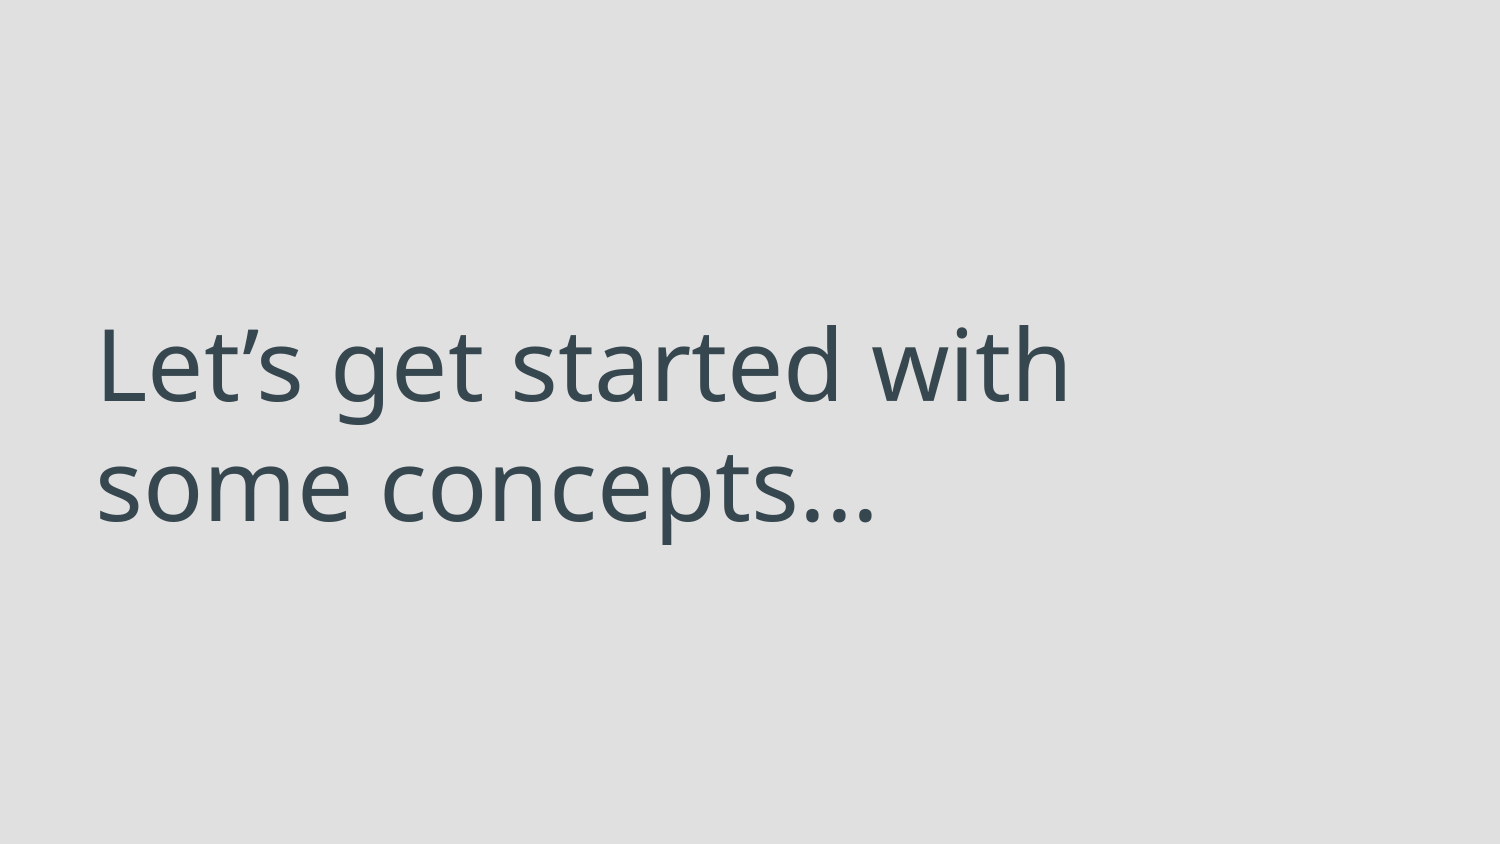

# Let’s get started with some concepts...